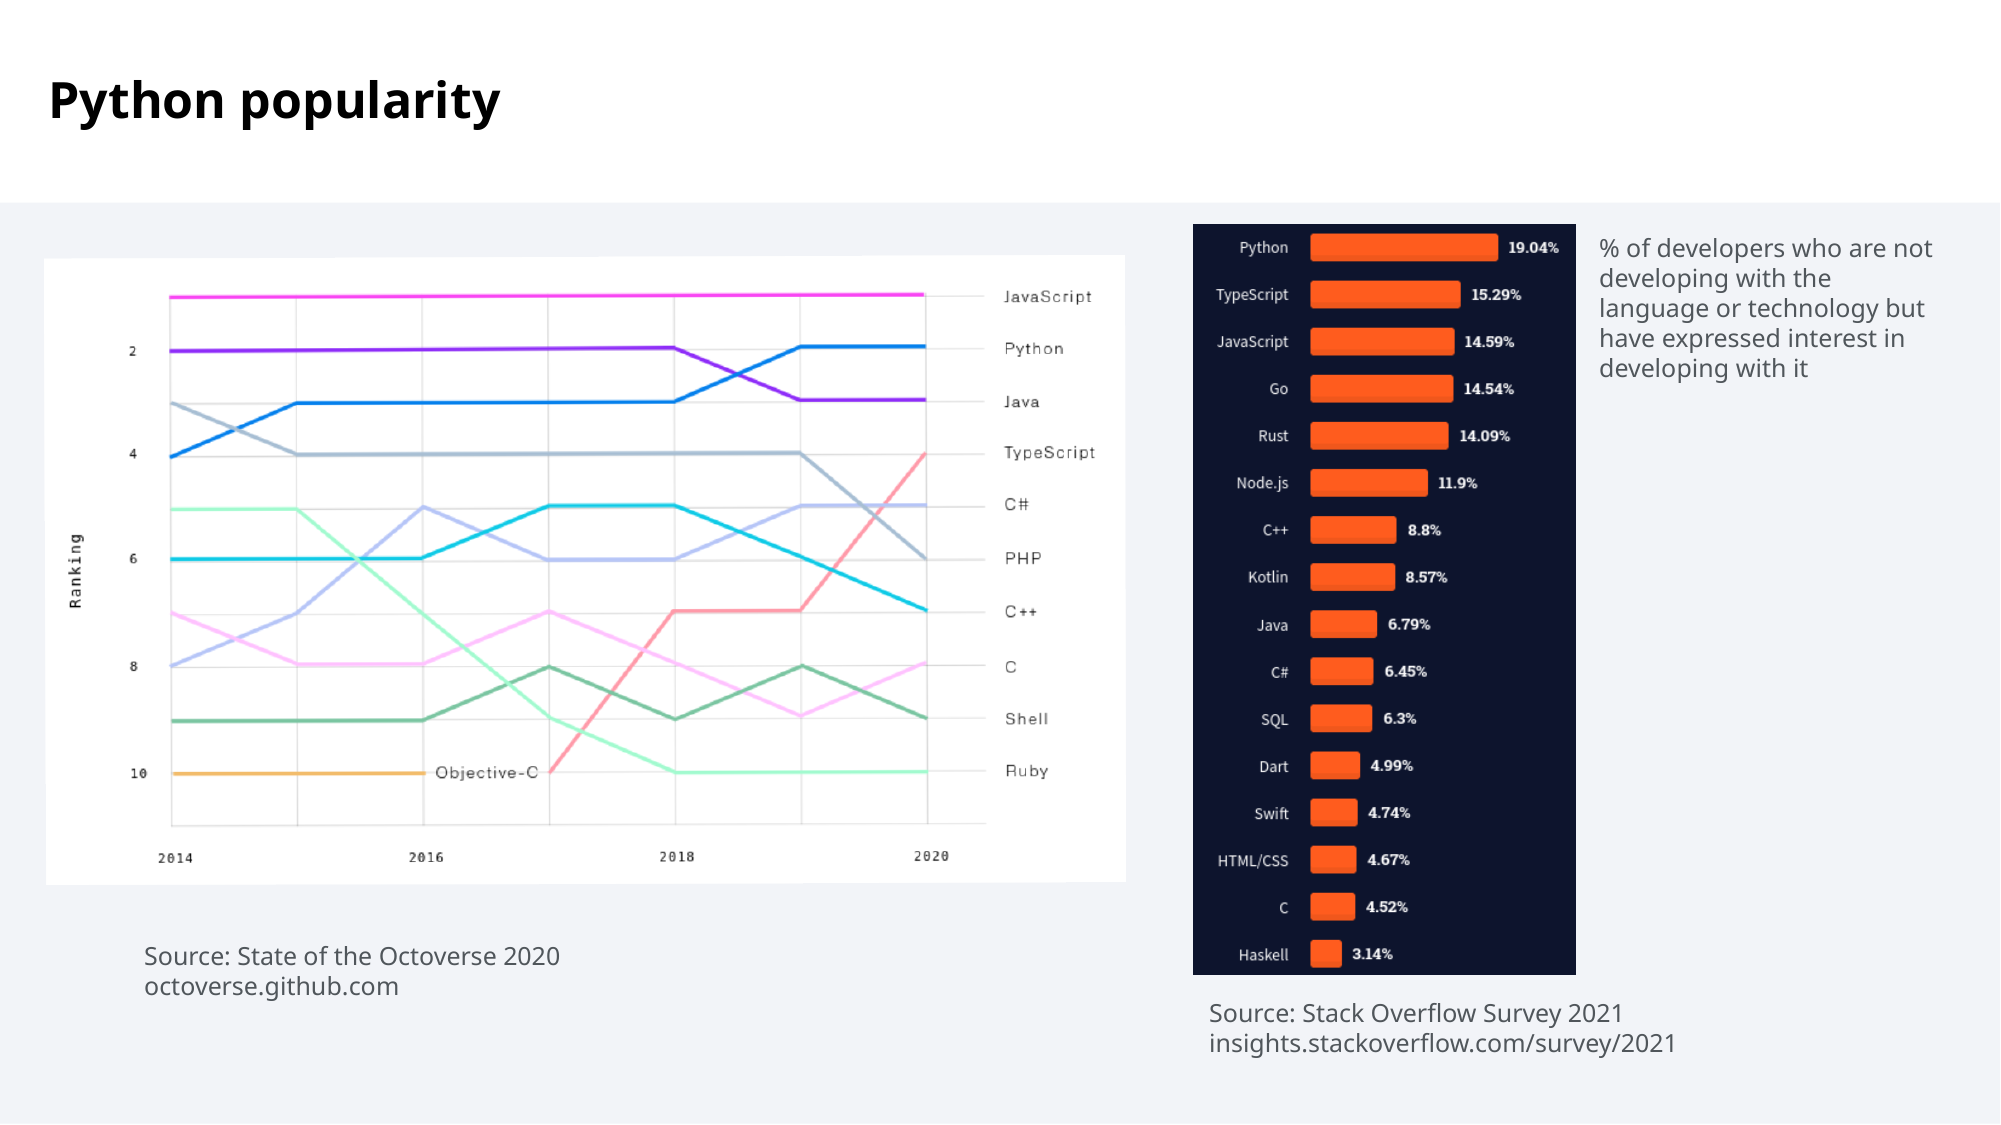

# Python popularity
% of developers who are not developing with the language or technology but have expressed interest in developing with it
Source: State of the Octoverse 2020
octoverse.github.com
Source: Stack Overflow Survey 2021
insights.stackoverflow.com/survey/2021